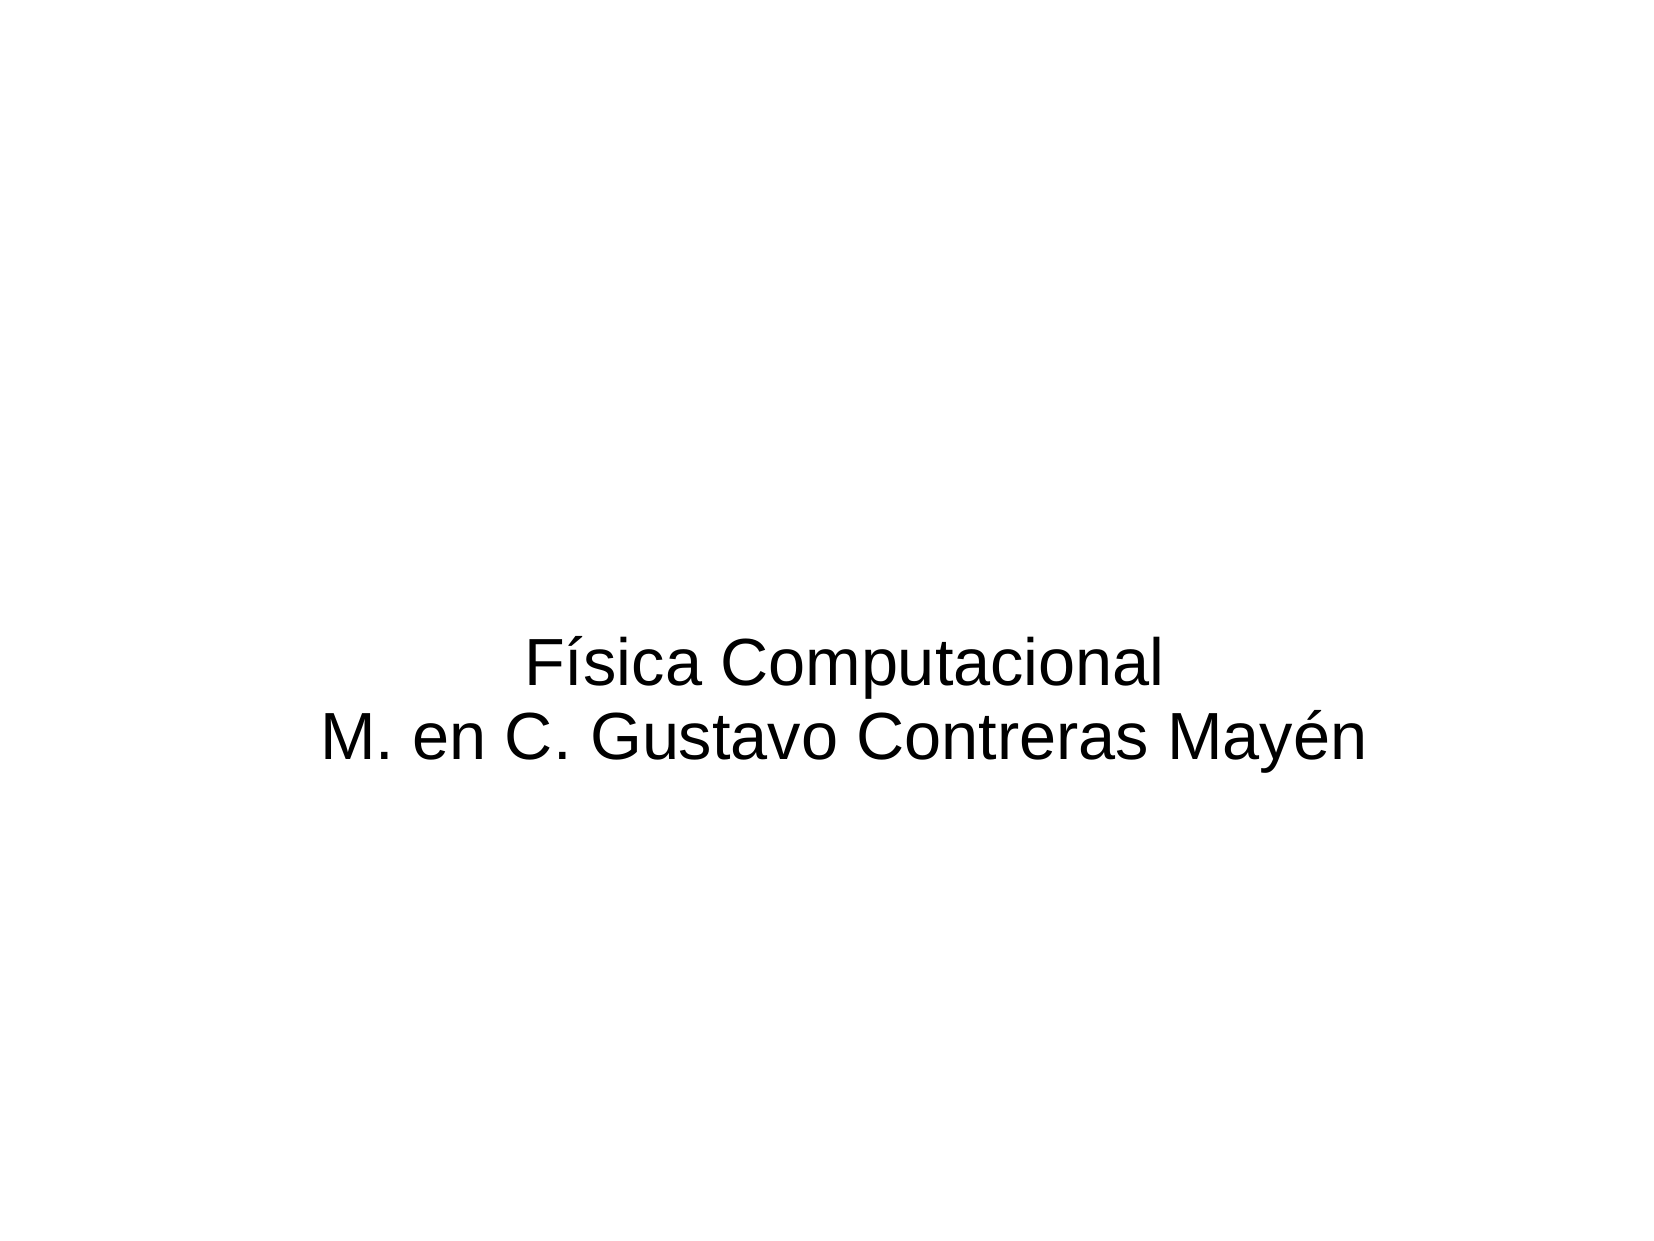

#
Física Computacional
M. en C. Gustavo Contreras Mayén